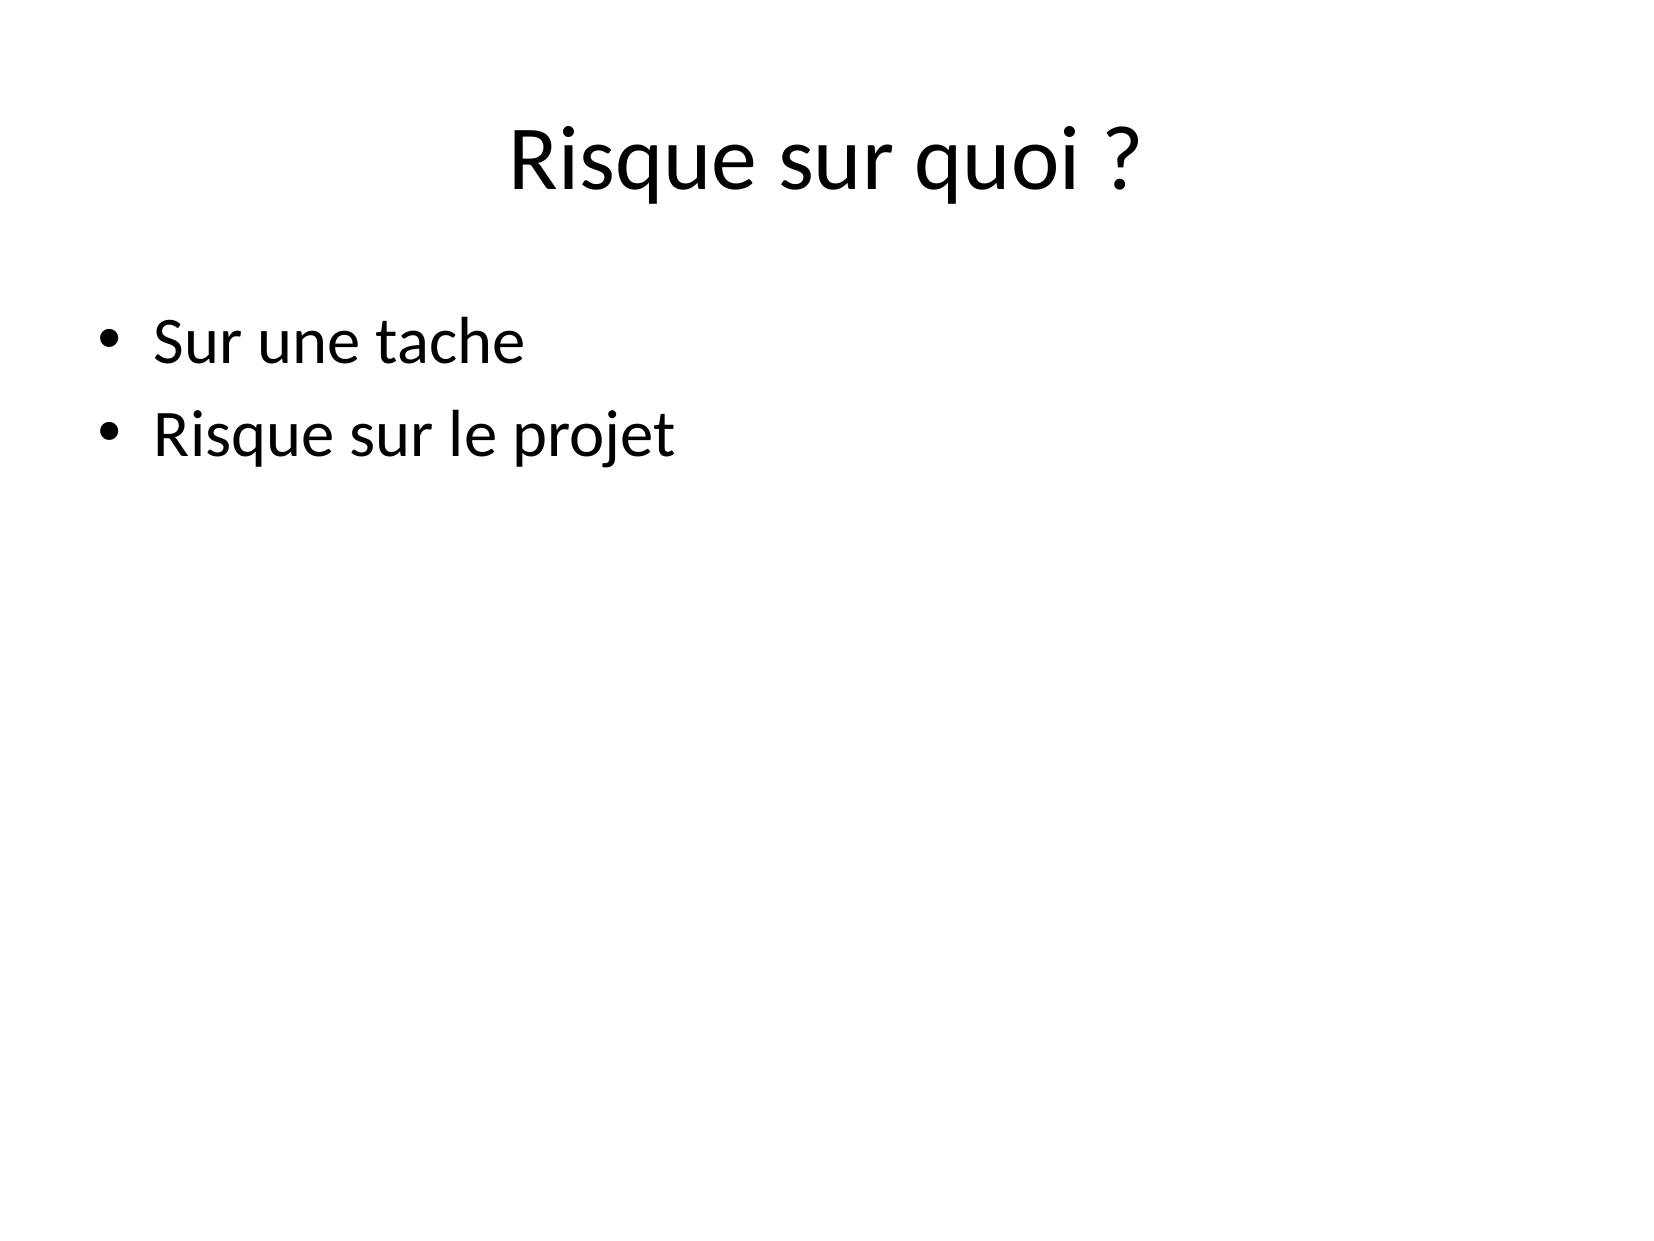

# Risque sur quoi ?
Sur une tache
Risque sur le projet